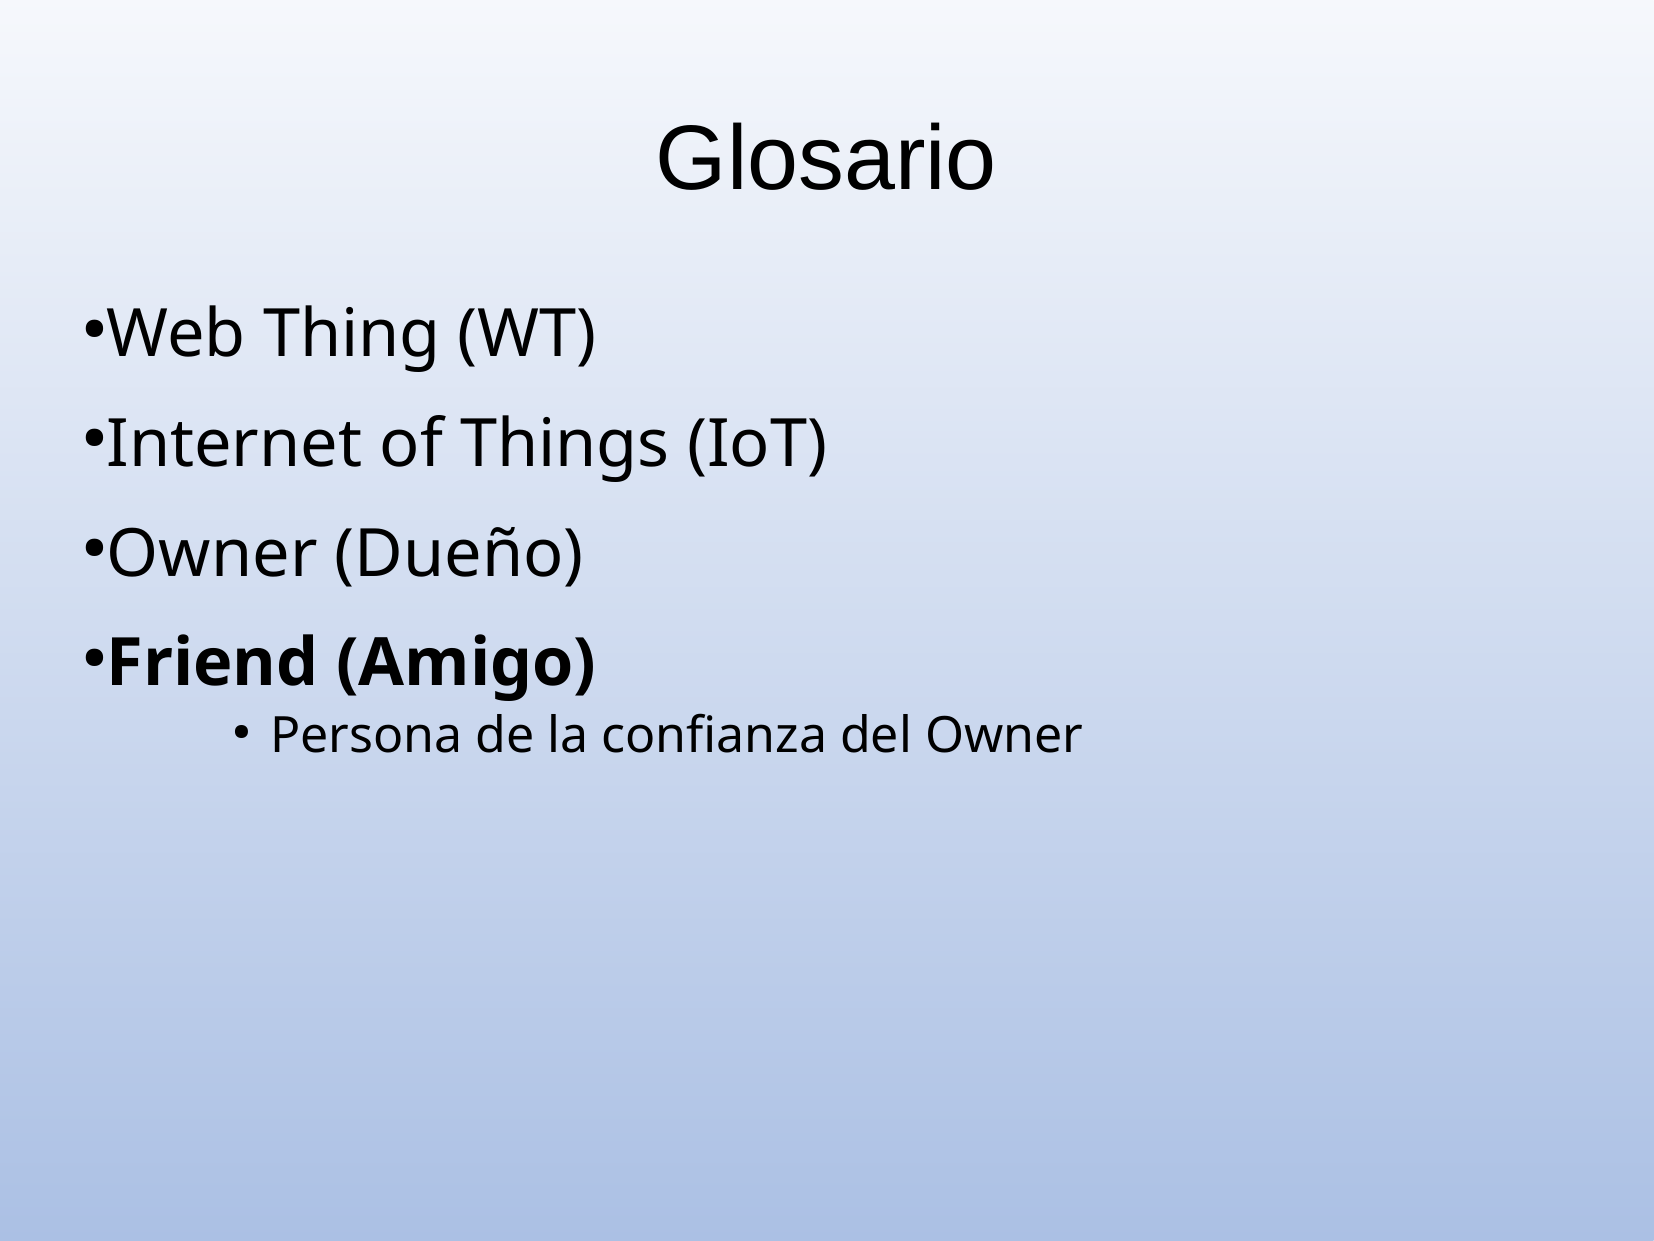

# Glosario
Web Thing (WT)
Internet of Things (IoT)
Owner (Dueño)
Friend (Amigo)
Persona de la confianza del Owner